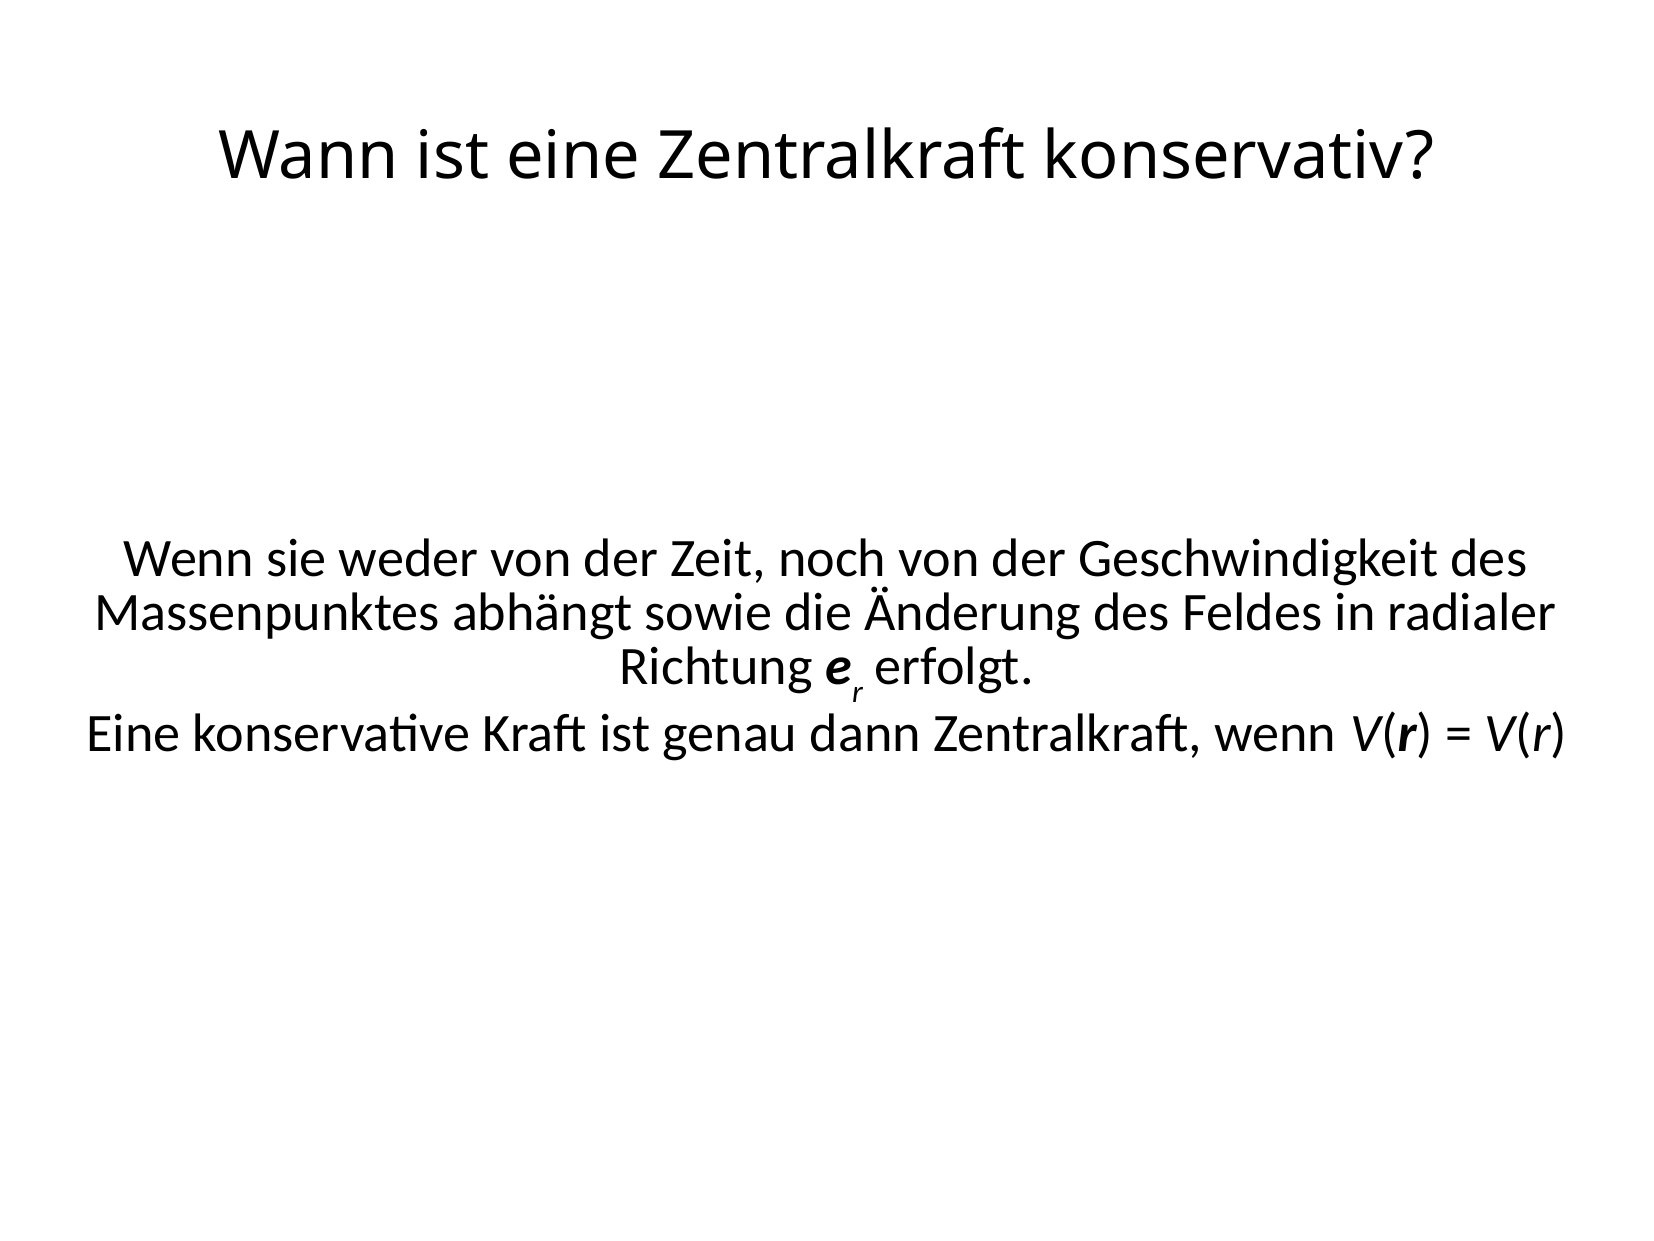

# Wann ist eine Zentralkraft konservativ?
Wenn sie weder von der Zeit, noch von der Geschwindigkeit des Massenpunktes abhängt sowie die Änderung des Feldes in radialer Richtung er erfolgt.
Eine konservative Kraft ist genau dann Zentralkraft, wenn V(r) = V(r)